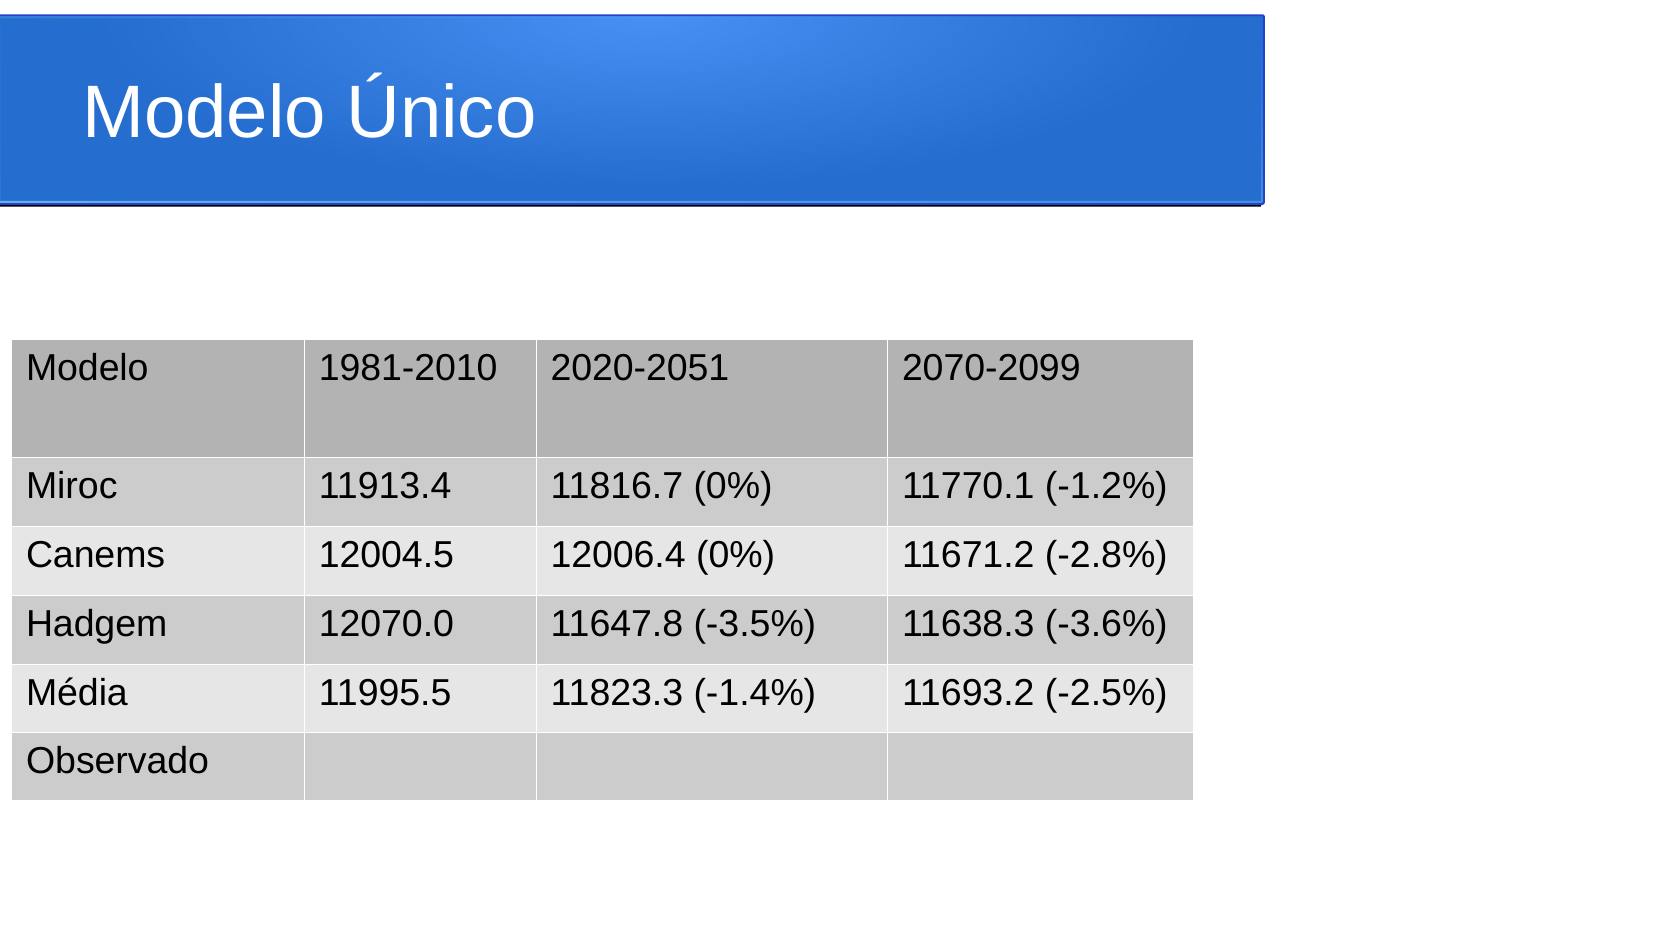

# Modelo Único
| Modelo | 1981-2010 | 2020-2051 | 2070-2099 |
| --- | --- | --- | --- |
| Miroc | 11913.4 | 11816.7 (0%) | 11770.1 (-1.2%) |
| Canems | 12004.5 | 12006.4 (0%) | 11671.2 (-2.8%) |
| Hadgem | 12070.0 | 11647.8 (-3.5%) | 11638.3 (-3.6%) |
| Média | 11995.5 | 11823.3 (-1.4%) | 11693.2 (-2.5%) |
| Observado | | | |